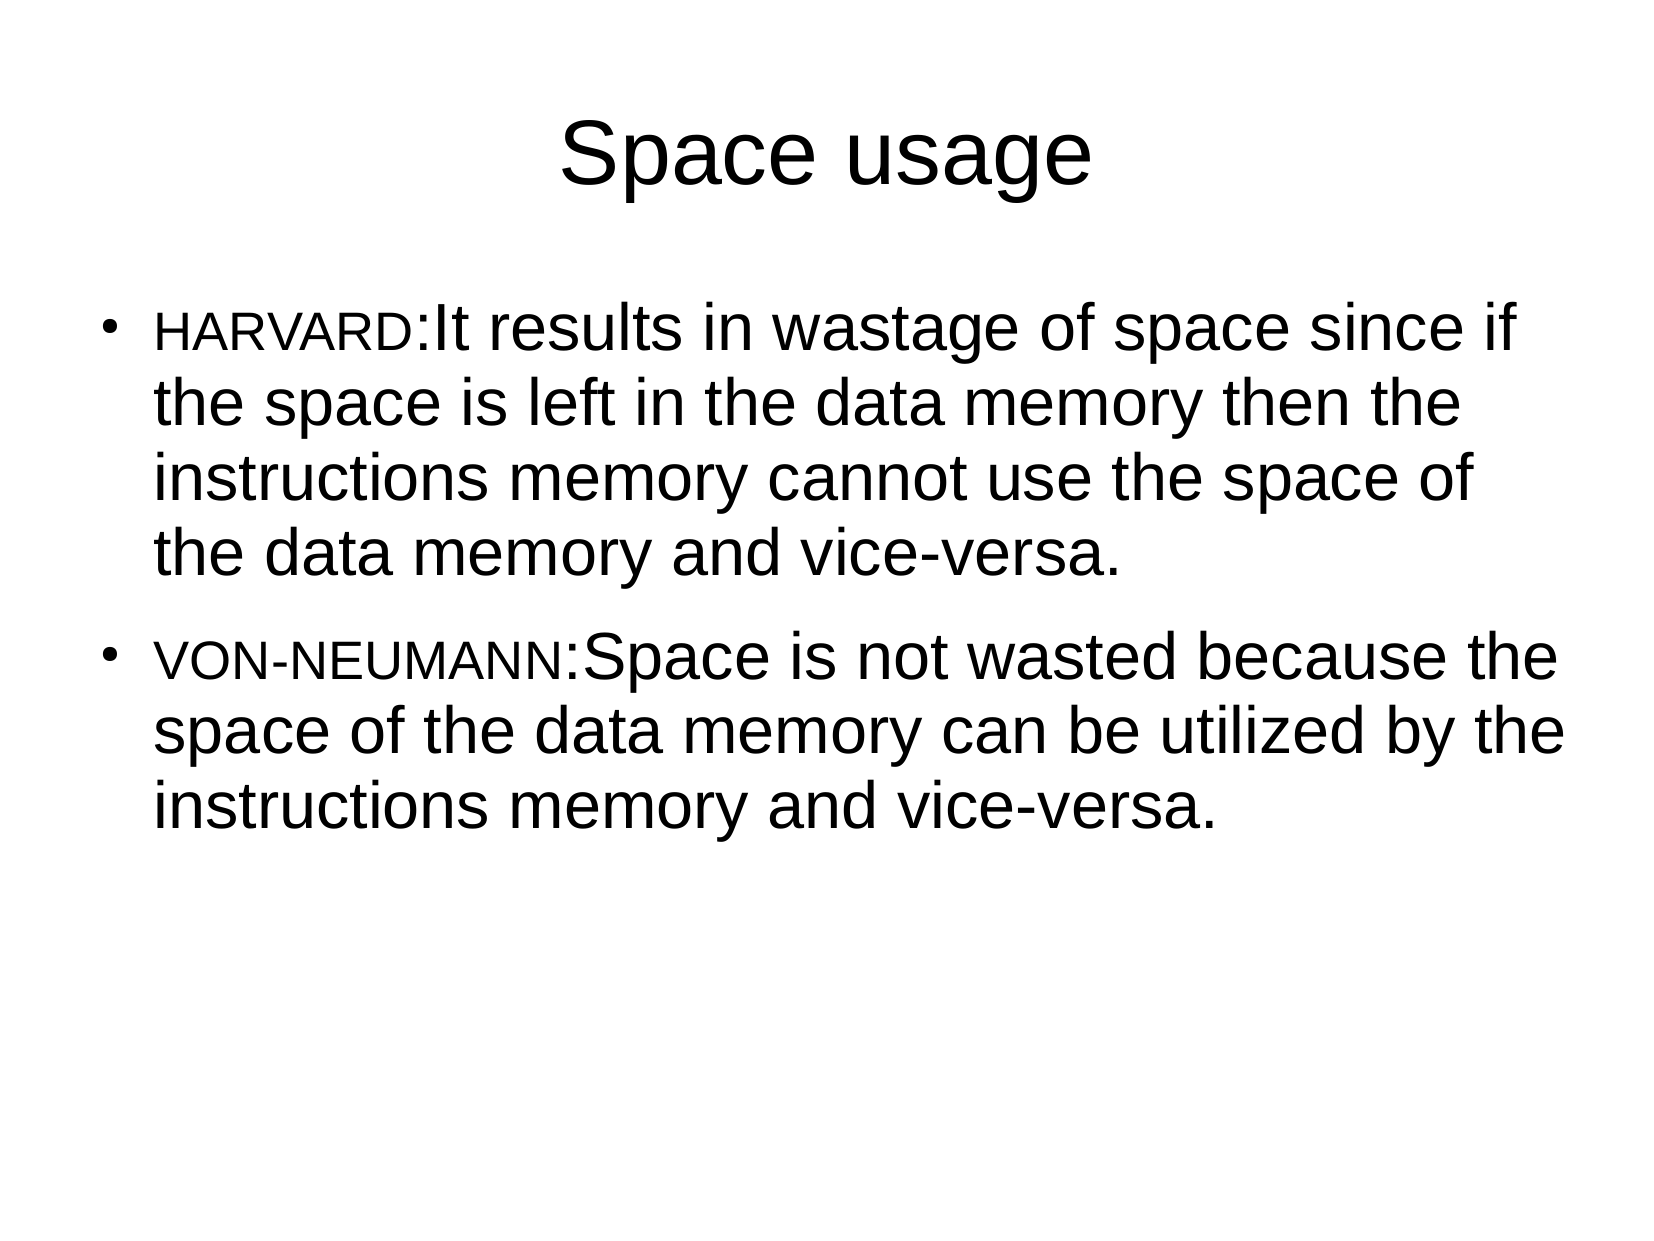

# Space usage
HARVARD:It results in wastage of space since if the space is left in the data memory then the instructions memory cannot use the space of the data memory and vice-versa.
VON-NEUMANN:Space is not wasted because the space of the data memory can be utilized by the instructions memory and vice-versa.